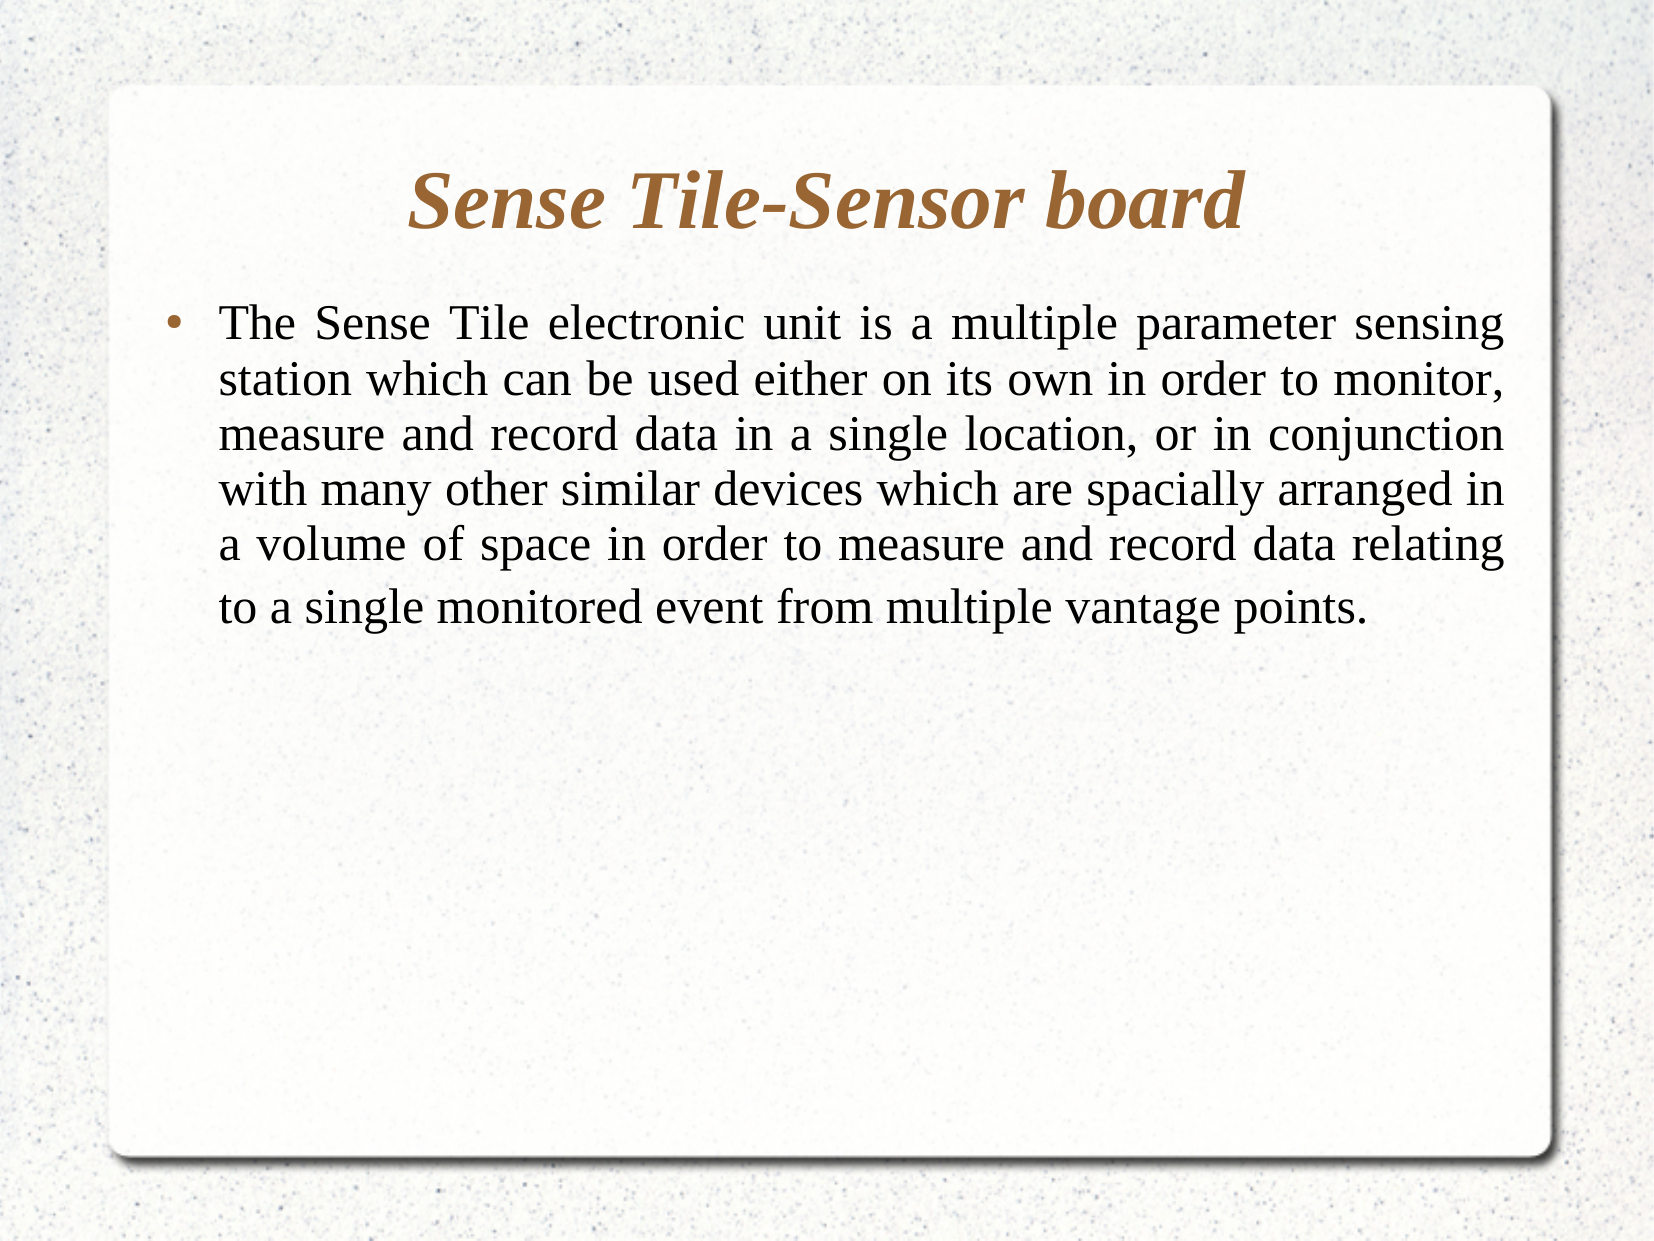

# Sense Tile-Sensor board
The Sense Tile electronic unit is a multiple parameter sensing station which can be used either on its own in order to monitor, measure and record data in a single location, or in conjunction with many other similar devices which are spacially arranged in a volume of space in order to measure and record data relating to a single monitored event from multiple vantage points.